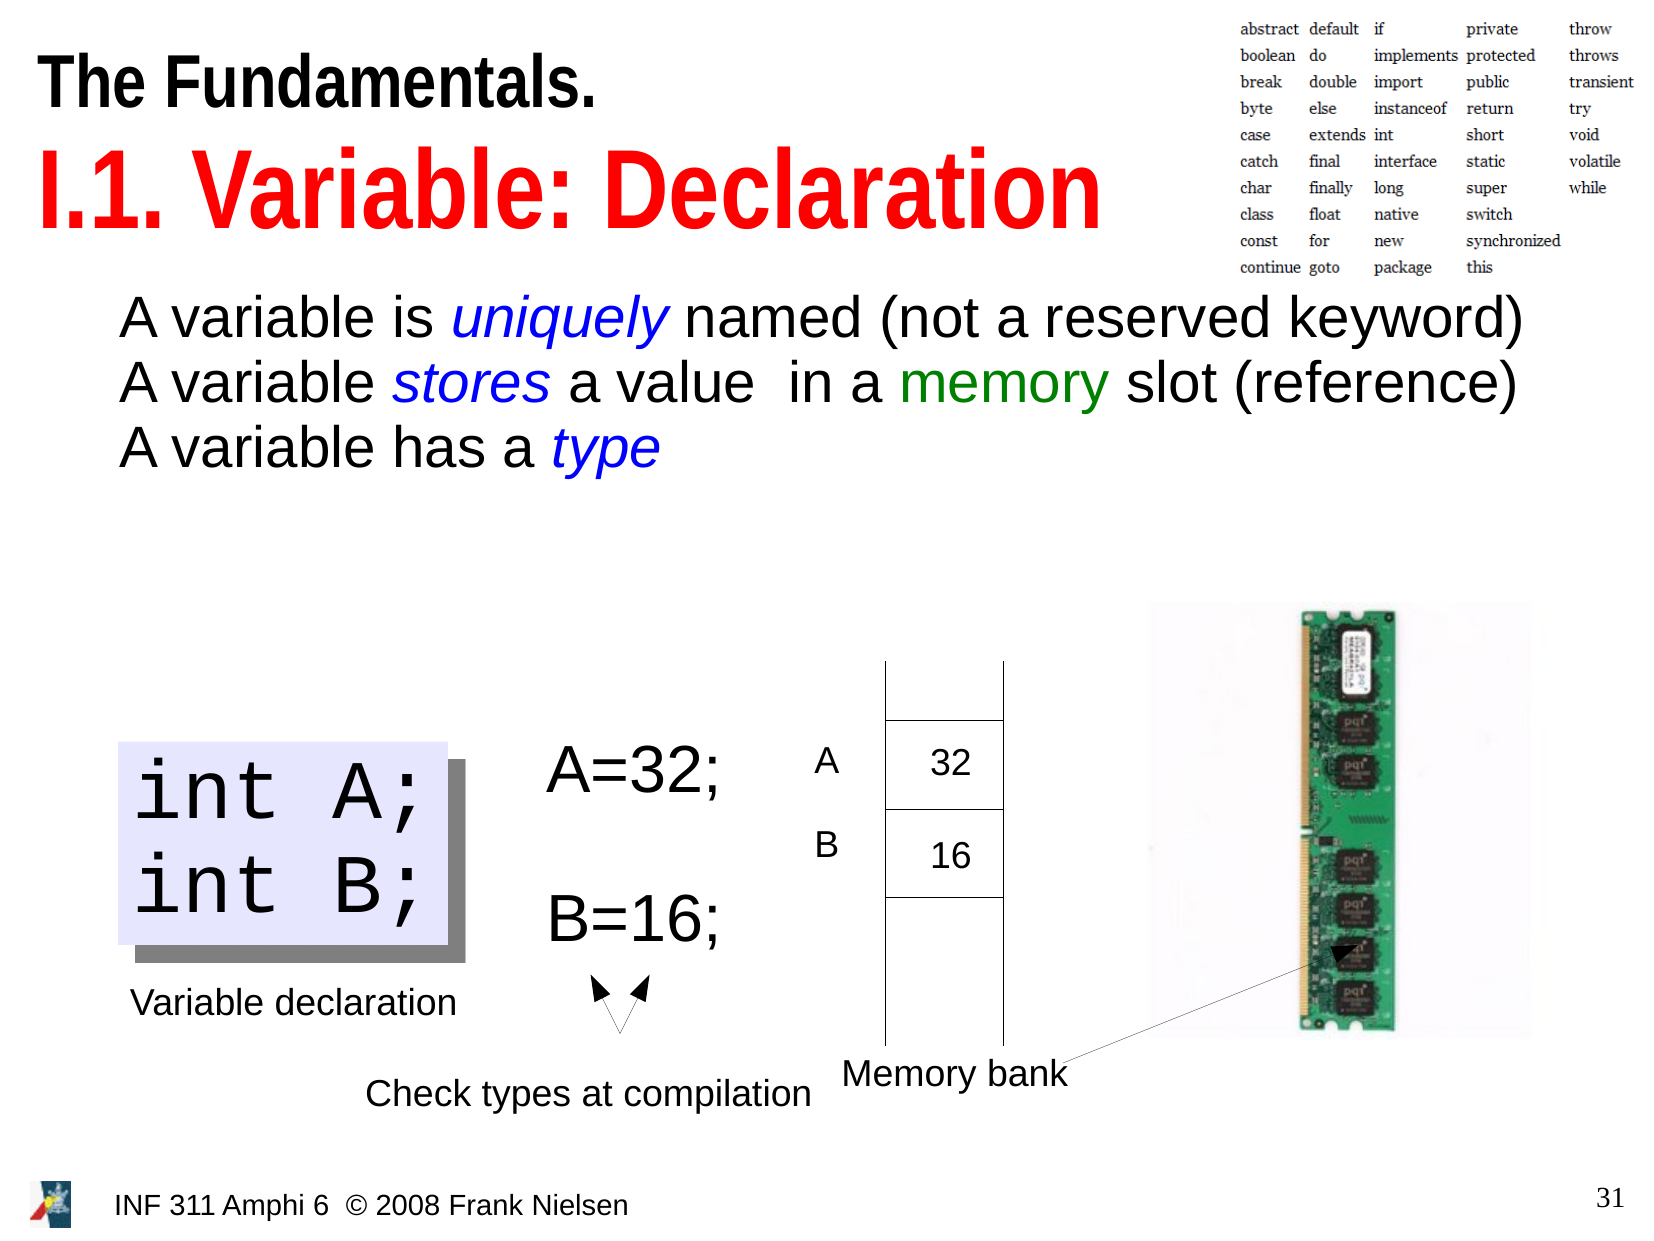

The Fundamentals.
I.1. Variable: Declaration
 A variable is uniquely named (not a reserved keyword)
 A variable stores a value in a memory slot (reference)
 A variable has a type
A=32;
B=16;
A
B
32
int A;
int B;
16
Variable declaration
Memory bank
Check types at compilation